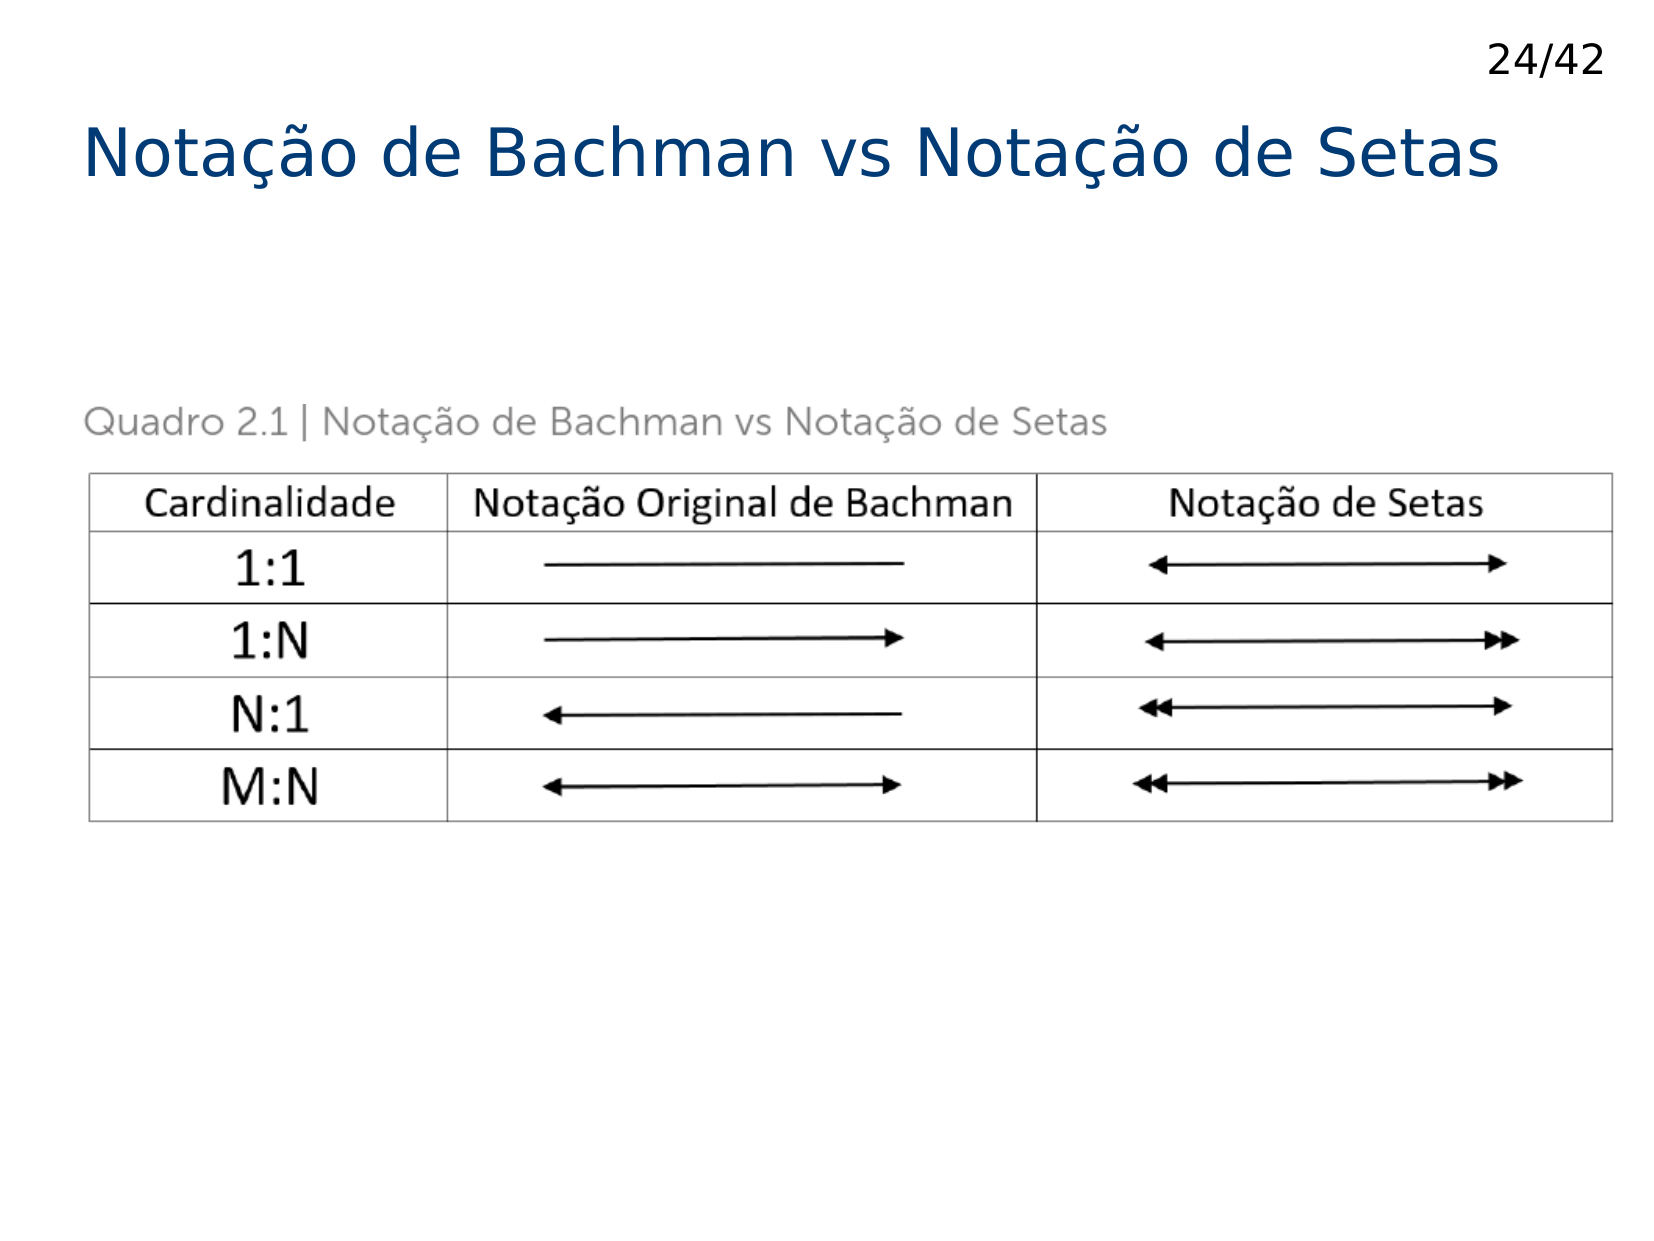

24
# Notação de Bachman vs Notação de Setas